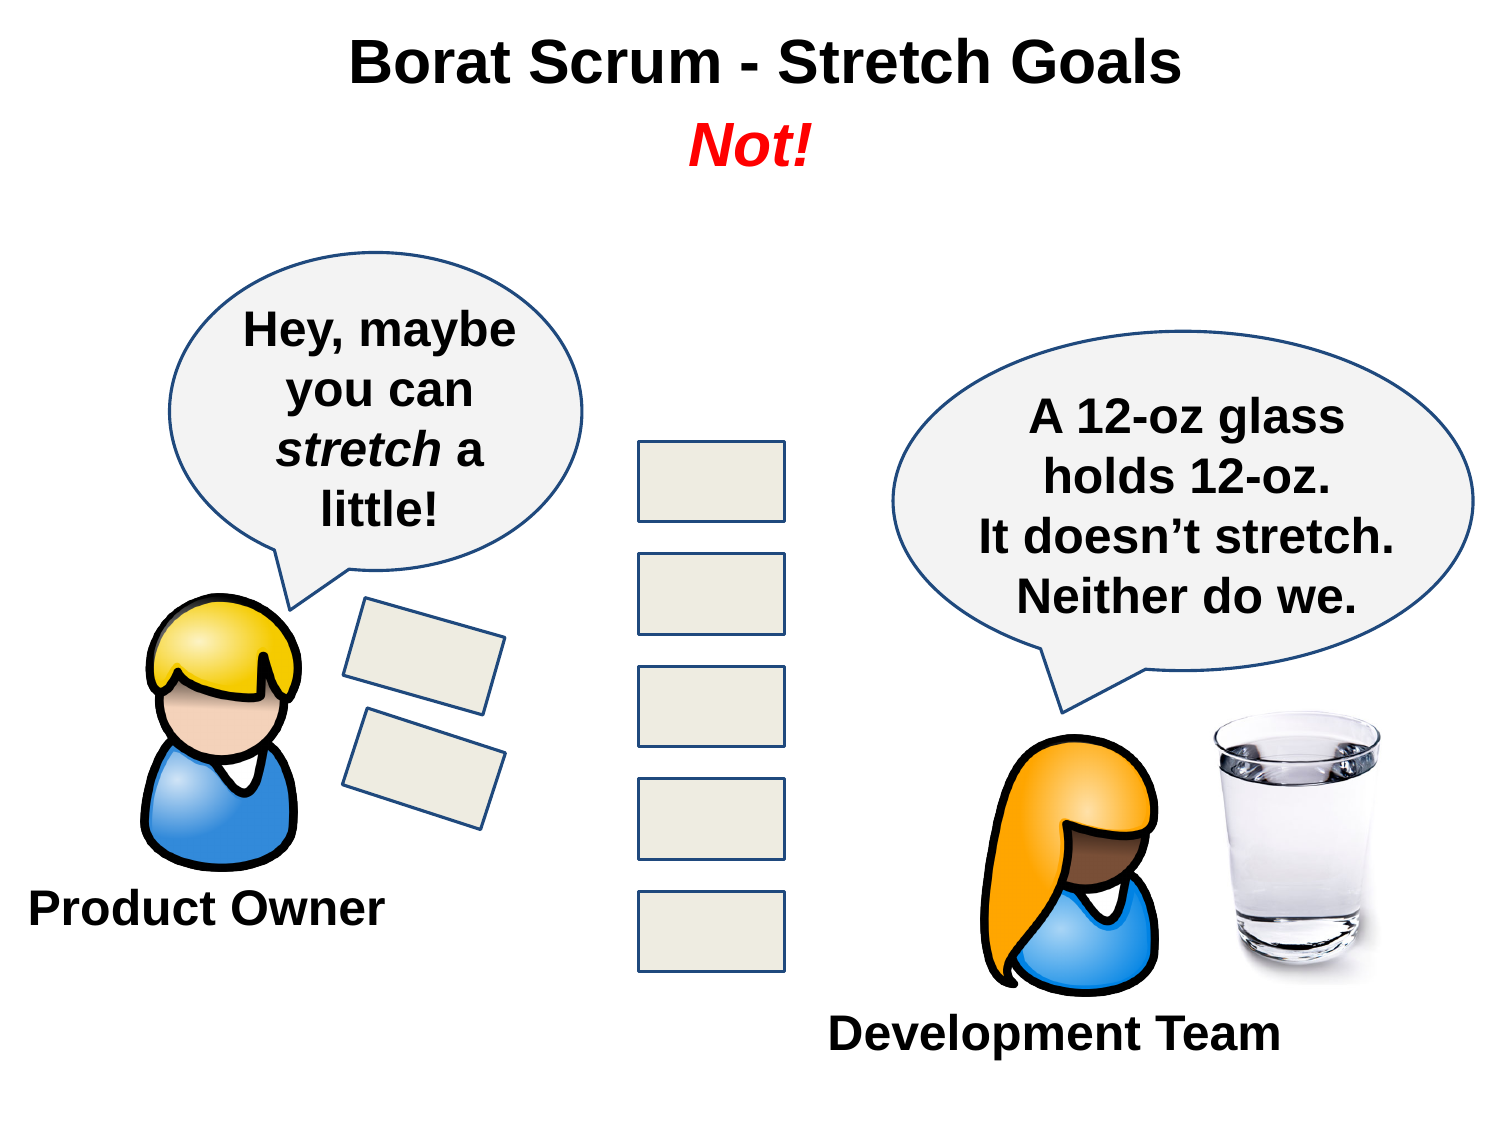

Borat Scrum - Stretch Goals
Not!
Hey, maybe you can stretch a little!
A 12-oz glass holds 12-oz.
It doesn’t stretch. Neither do we.
Product Owner
Development Team